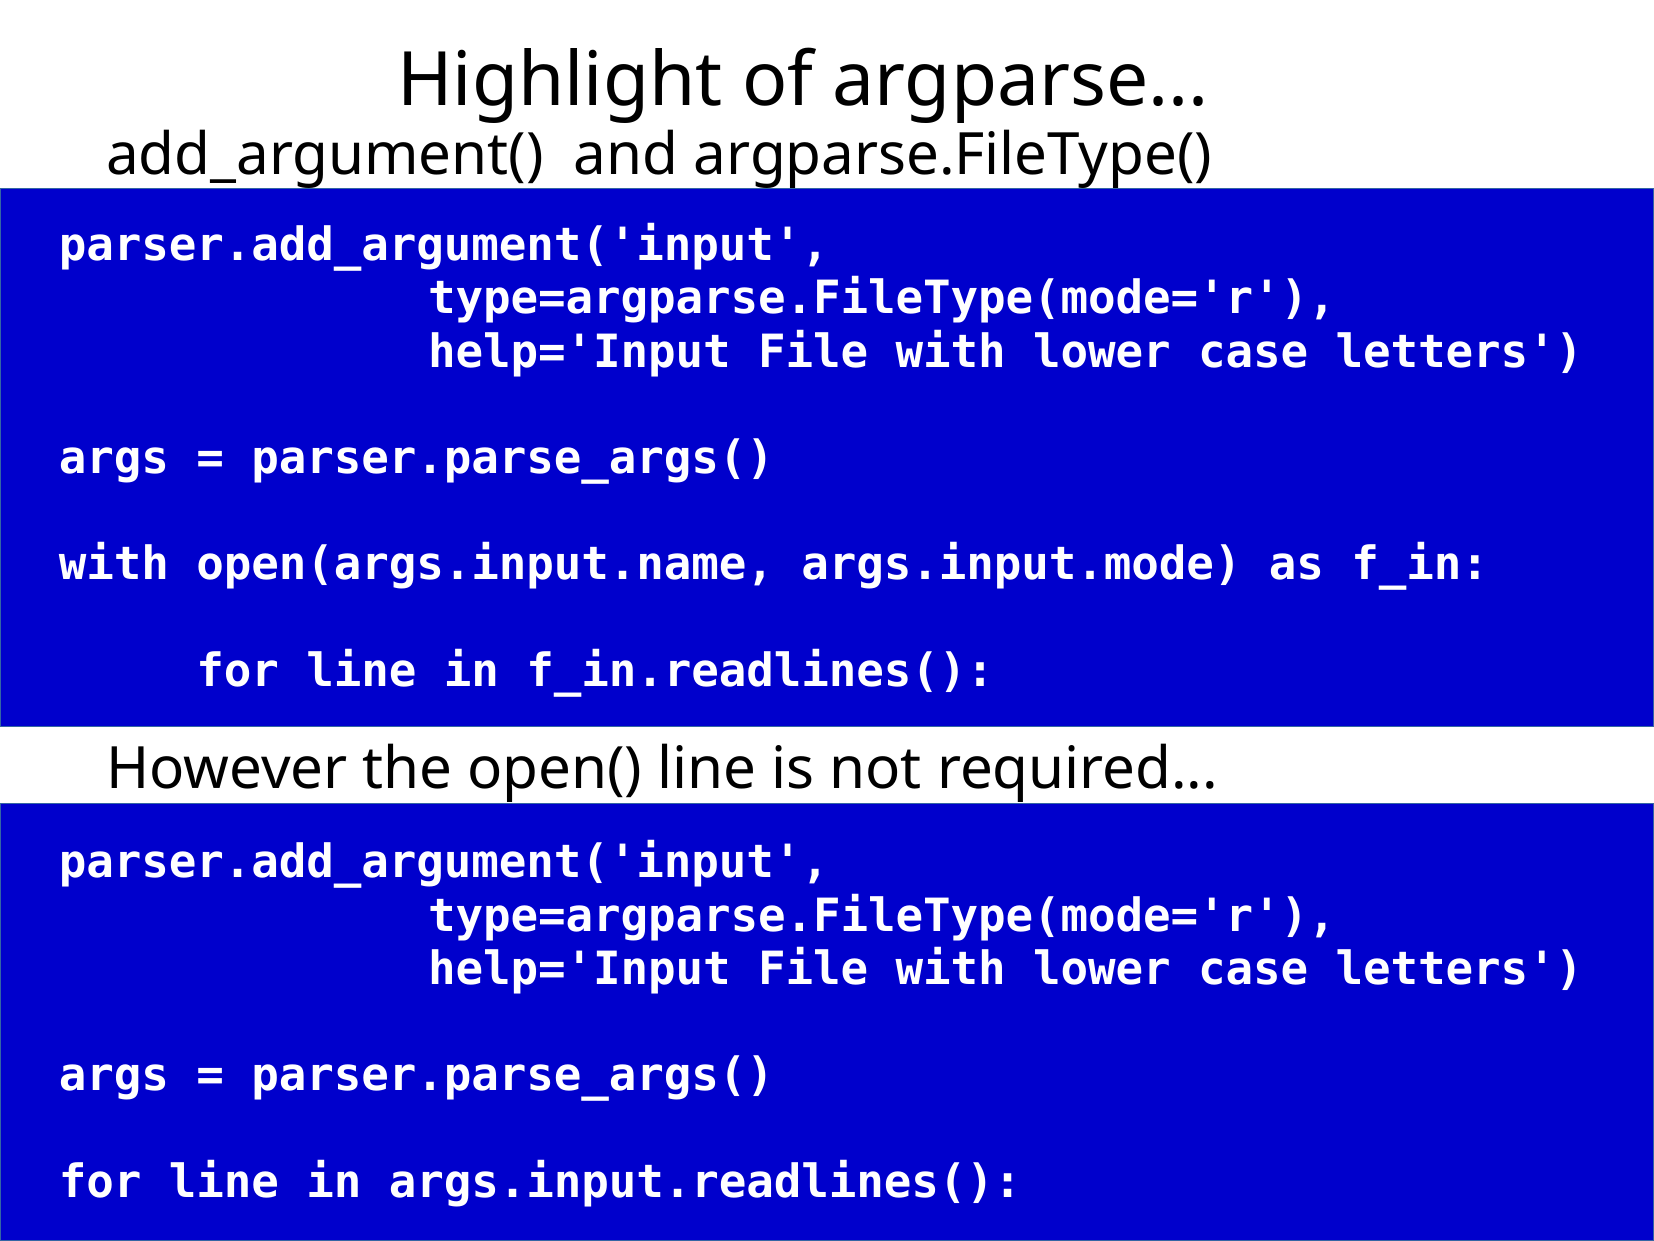

# Highlight of argparse...
add_argument() and argparse.FileType()
parser.add_argument('input',
					type=argparse.FileType(mode='r'),
 		help='Input File with lower case letters')
args = parser.parse_args()
with open(args.input.name, args.input.mode) as f_in:
 for line in f_in.readlines():
However the open() line is not required...
parser.add_argument('input',
					type=argparse.FileType(mode='r'),
 		help='Input File with lower case letters')
args = parser.parse_args()
for line in args.input.readlines():